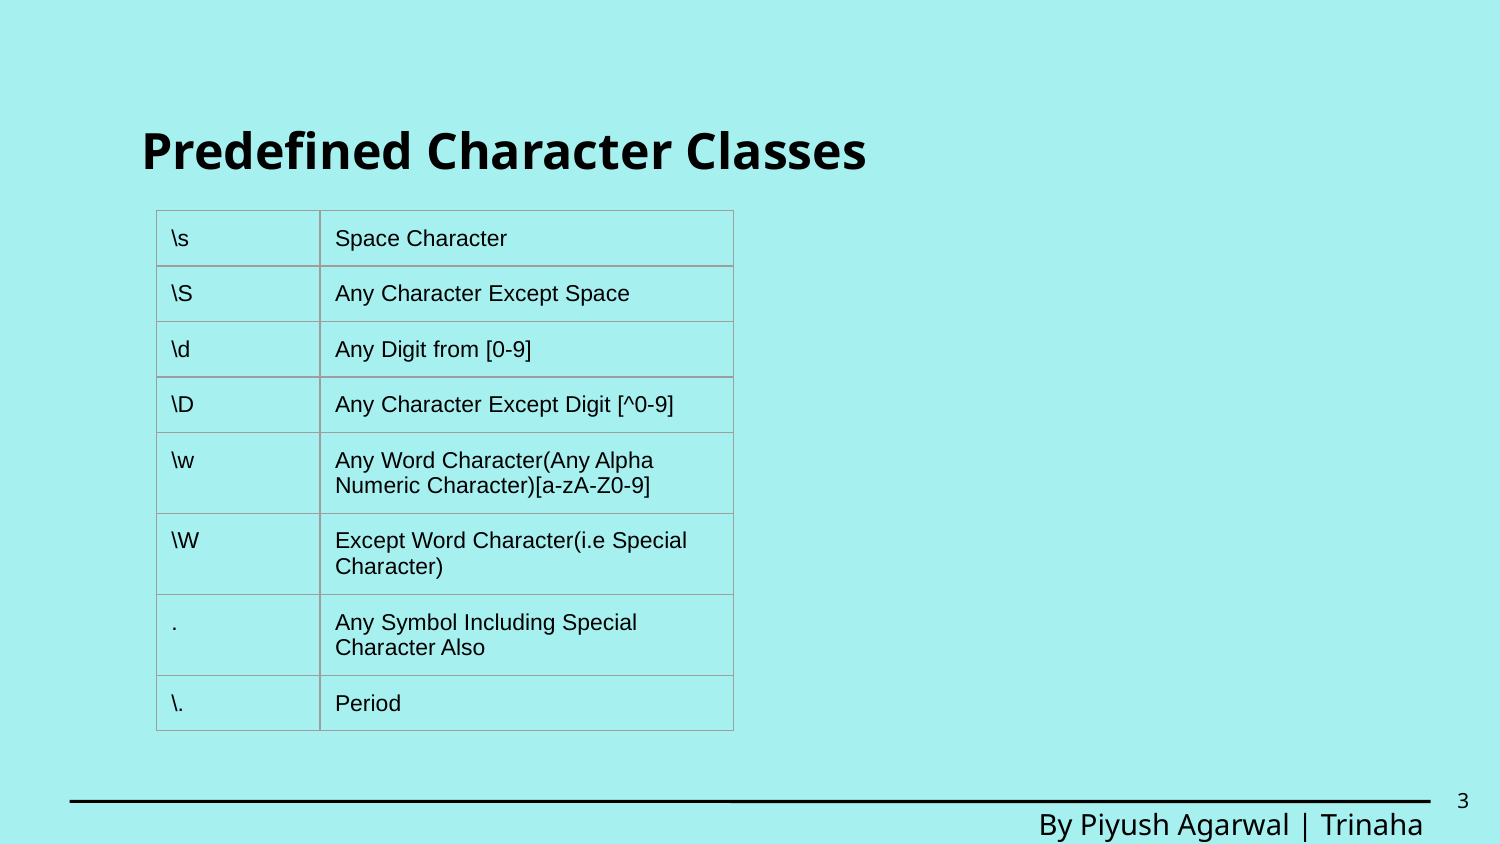

# Predefined Character Classes
| \s | Space Character |
| --- | --- |
| \S | Any Character Except Space |
| \d | Any Digit from [0-9] |
| \D | Any Character Except Digit [^0-9] |
| \w | Any Word Character(Any Alpha Numeric Character)[a-zA-Z0-9] |
| \W | Except Word Character(i.e Special Character) |
| . | Any Symbol Including Special Character Also |
| \. | Period |
By Piyush Agarwal | Trinaha Institute